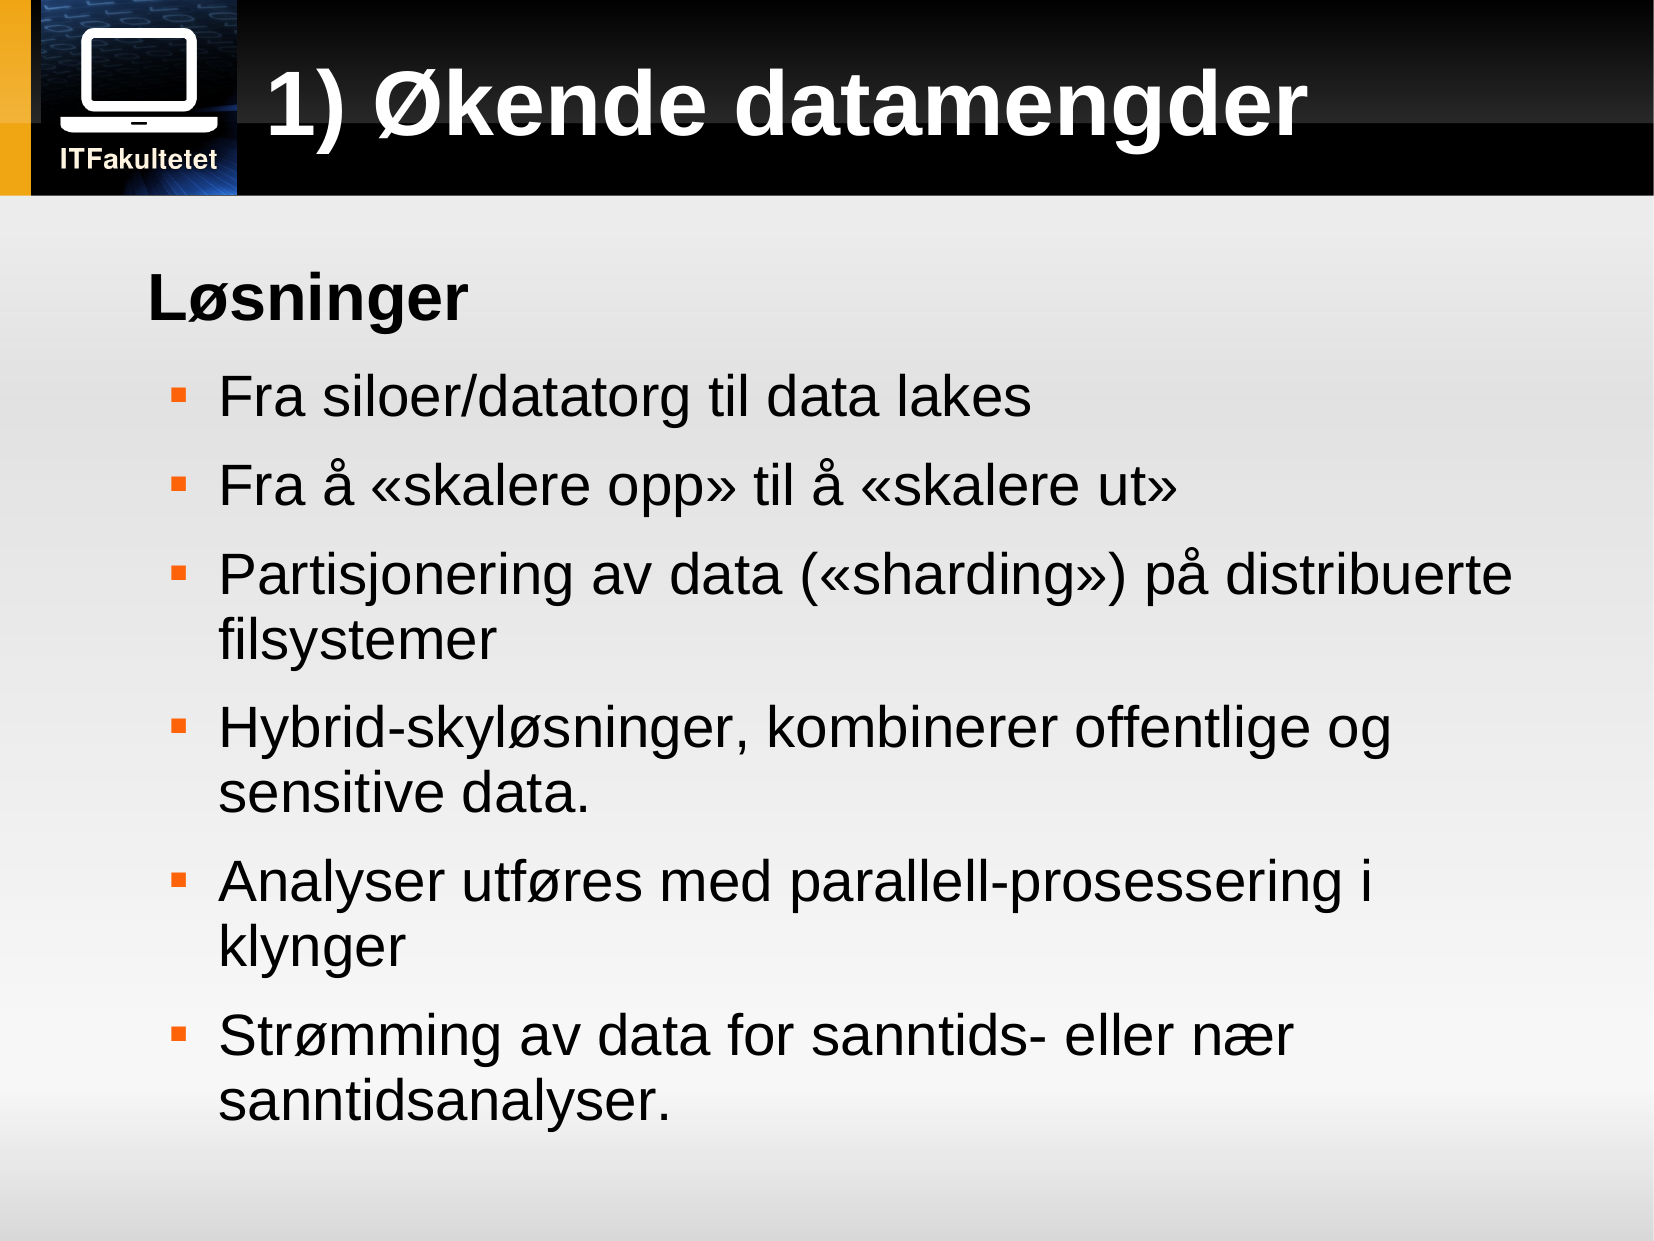

# 1) Økende datamengder
Løsninger
Fra siloer/datatorg til data lakes
Fra å «skalere opp» til å «skalere ut»
Partisjonering av data («sharding») på distribuerte filsystemer
Hybrid-skyløsninger, kombinerer offentlige og sensitive data.
Analyser utføres med parallell-prosessering i klynger
Strømming av data for sanntids- eller nær sanntidsanalyser.